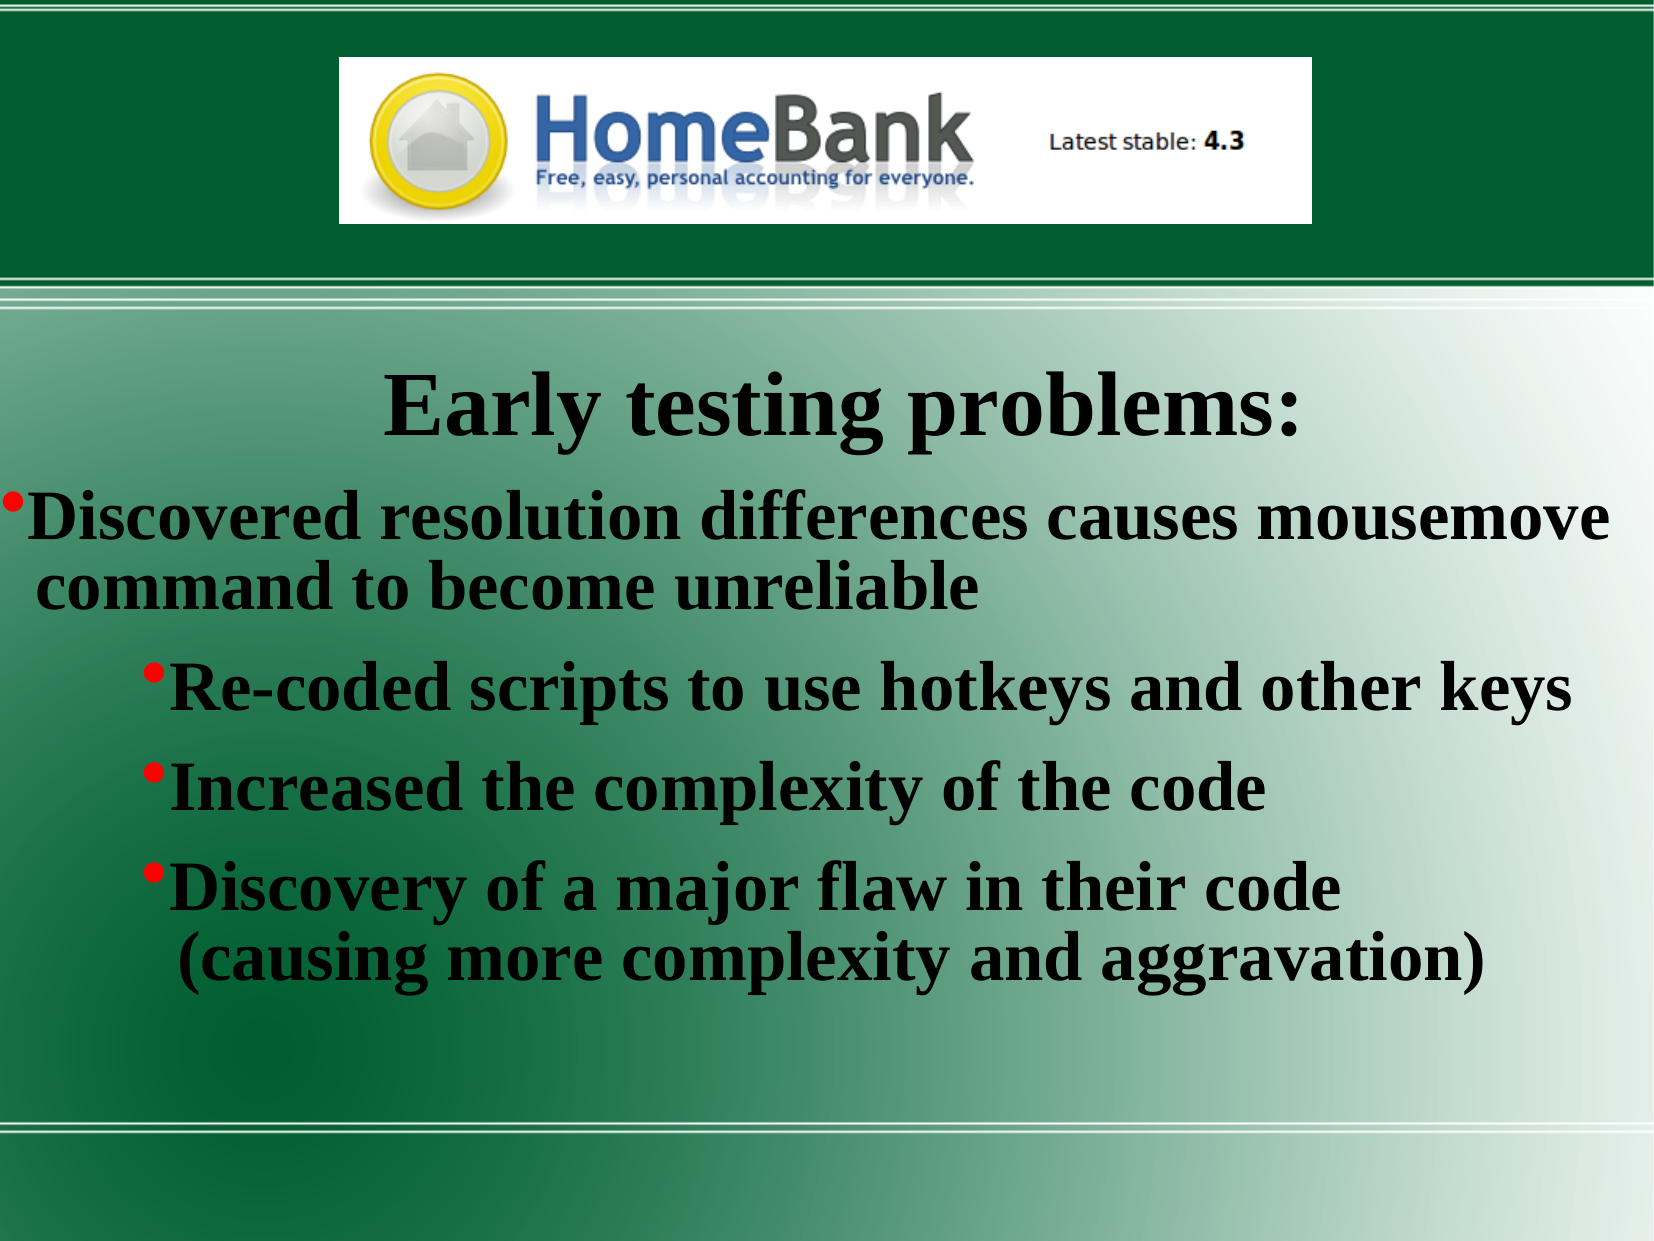

Early testing problems:
Discovered resolution differences causes mousemove
 command to become unreliable
Re-coded scripts to use hotkeys and other keys
Increased the complexity of the code
Discovery of a major flaw in their code
 (causing more complexity and aggravation)